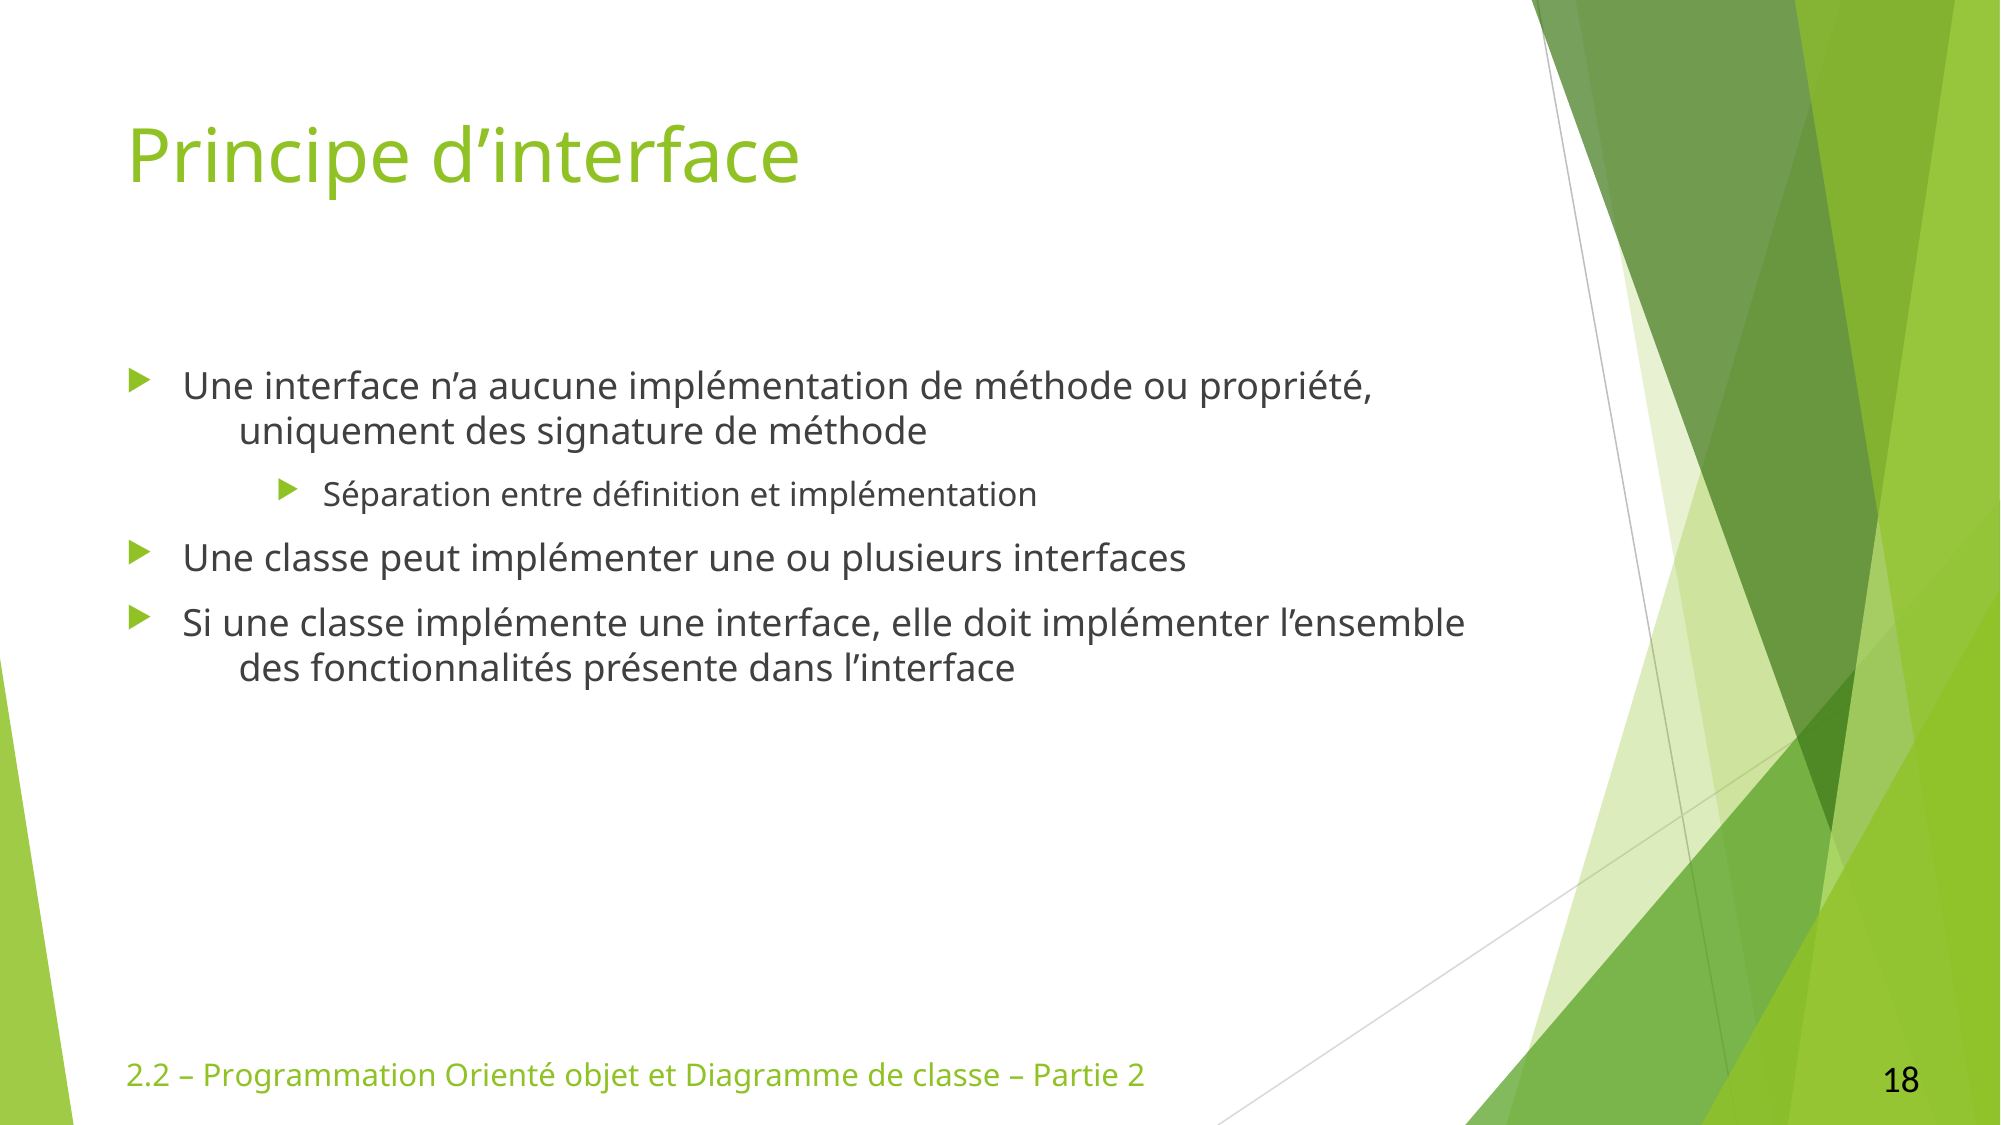

# Principe d’interface
Une interface n’a aucune implémentation de méthode ou propriété, uniquement des signature de méthode
Séparation entre définition et implémentation
Une classe peut implémenter une ou plusieurs interfaces
Si une classe implémente une interface, elle doit implémenter l’ensemble des fonctionnalités présente dans l’interface
2.2 – Programmation Orienté objet et Diagramme de classe – Partie 2